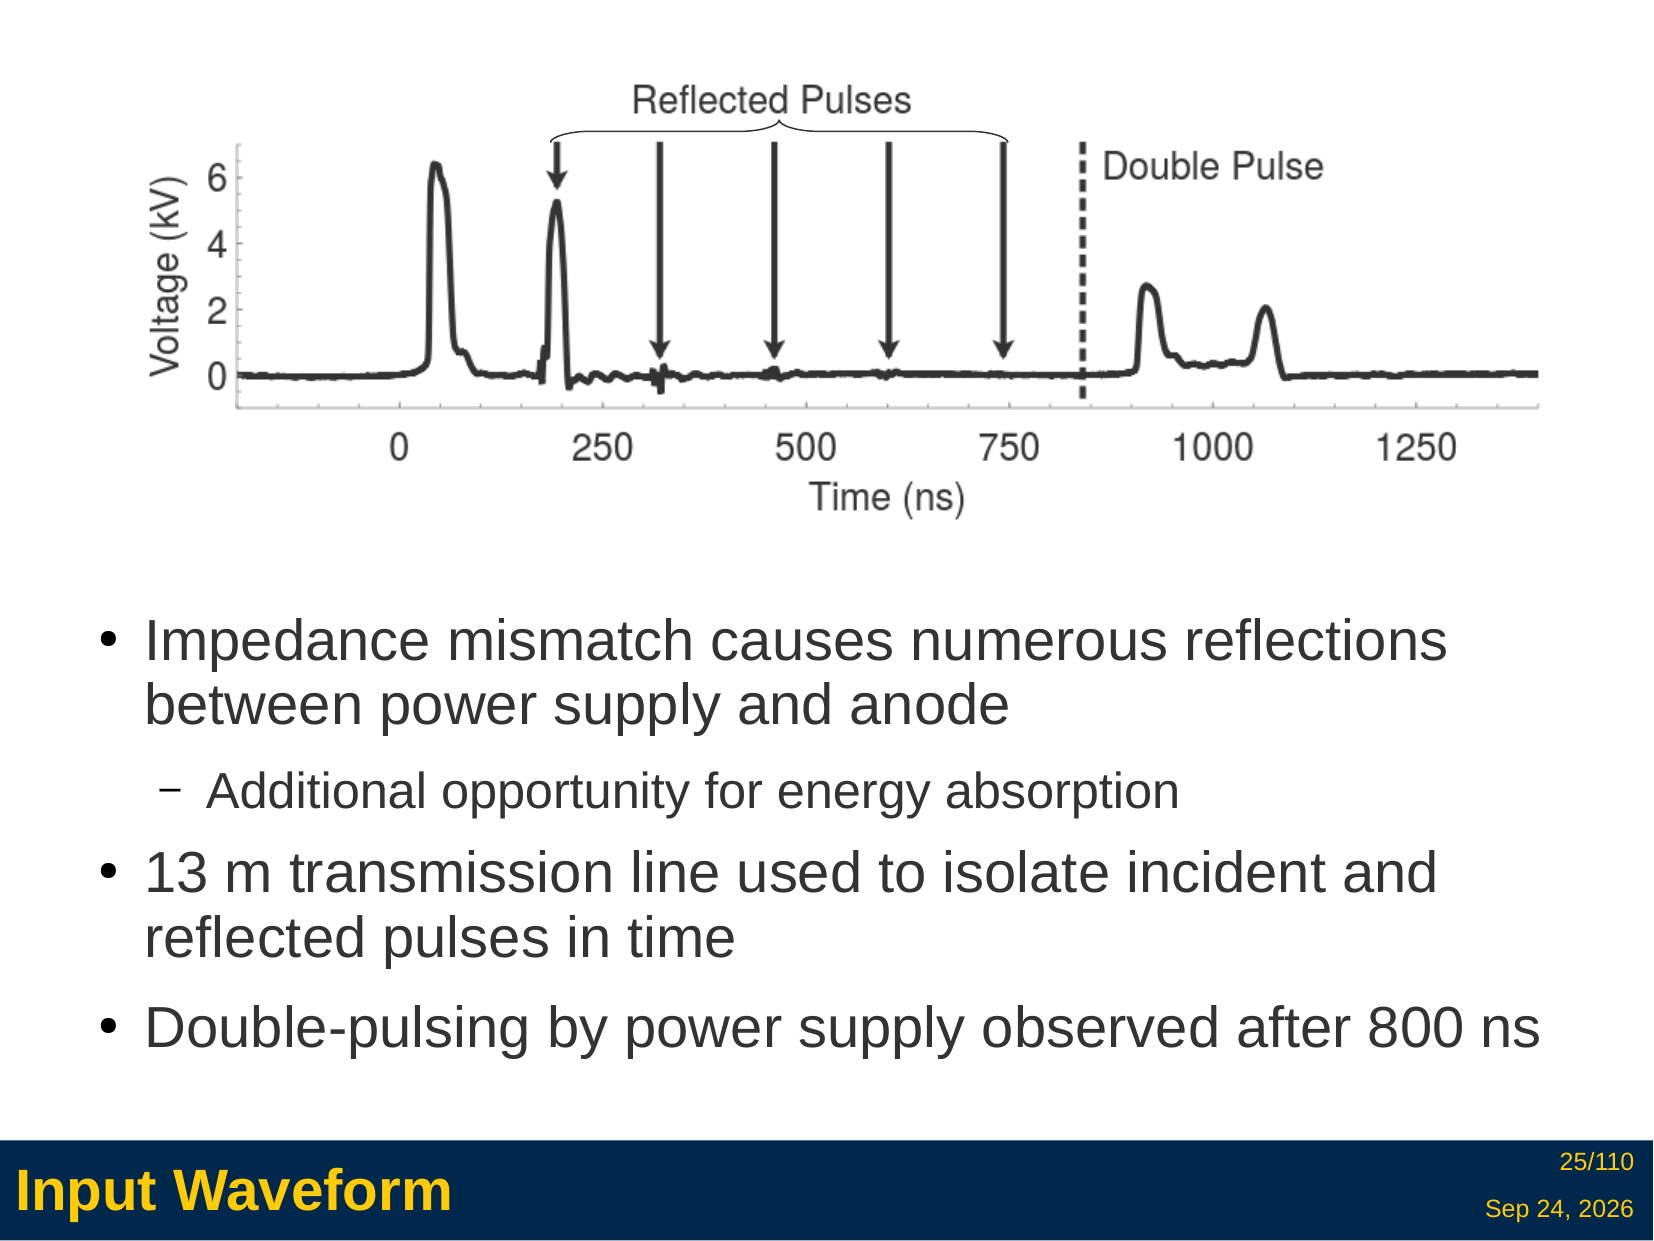

Impedance mismatch causes numerous reflections between power supply and anode
Additional opportunity for energy absorption
13 m transmission line used to isolate incident and reflected pulses in time
Double-pulsing by power supply observed after 800 ns
# Input Waveform
25